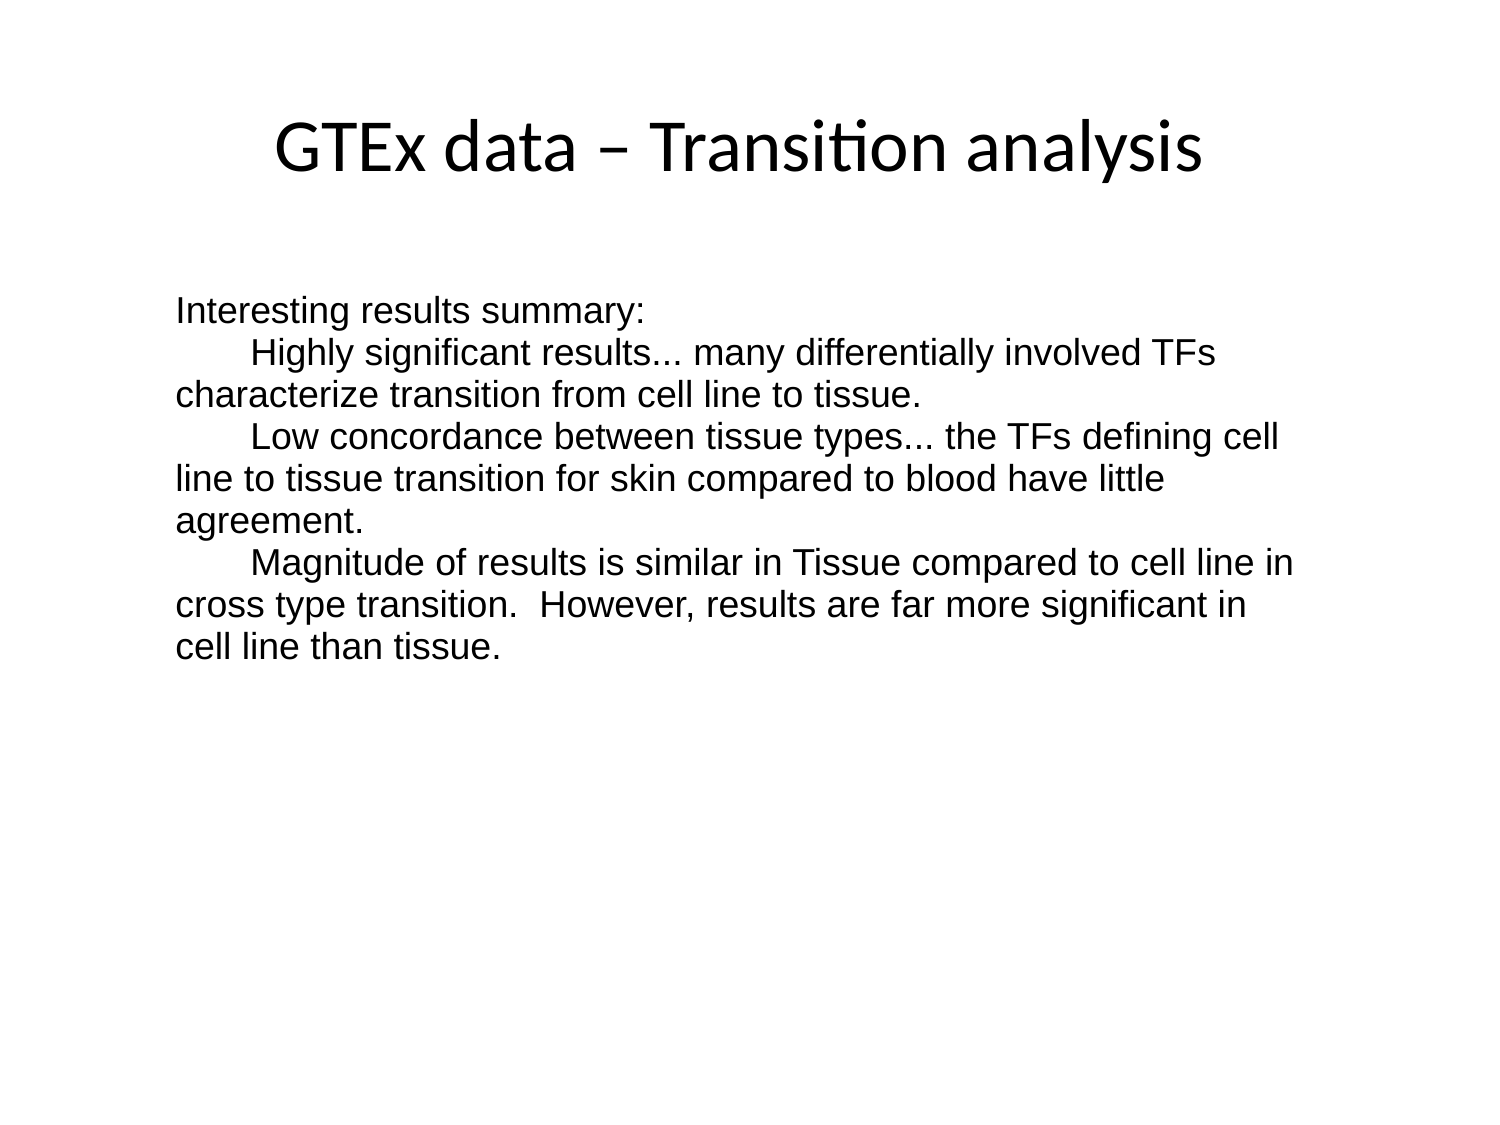

# GTEx data – Transition analysis
Interesting results summary:
	Highly significant results... many differentially involved TFs characterize transition from cell line to tissue.
	Low concordance between tissue types... the TFs defining cell line to tissue transition for skin compared to blood have little agreement.
	Magnitude of results is similar in Tissue compared to cell line in cross type transition. However, results are far more significant in cell line than tissue.